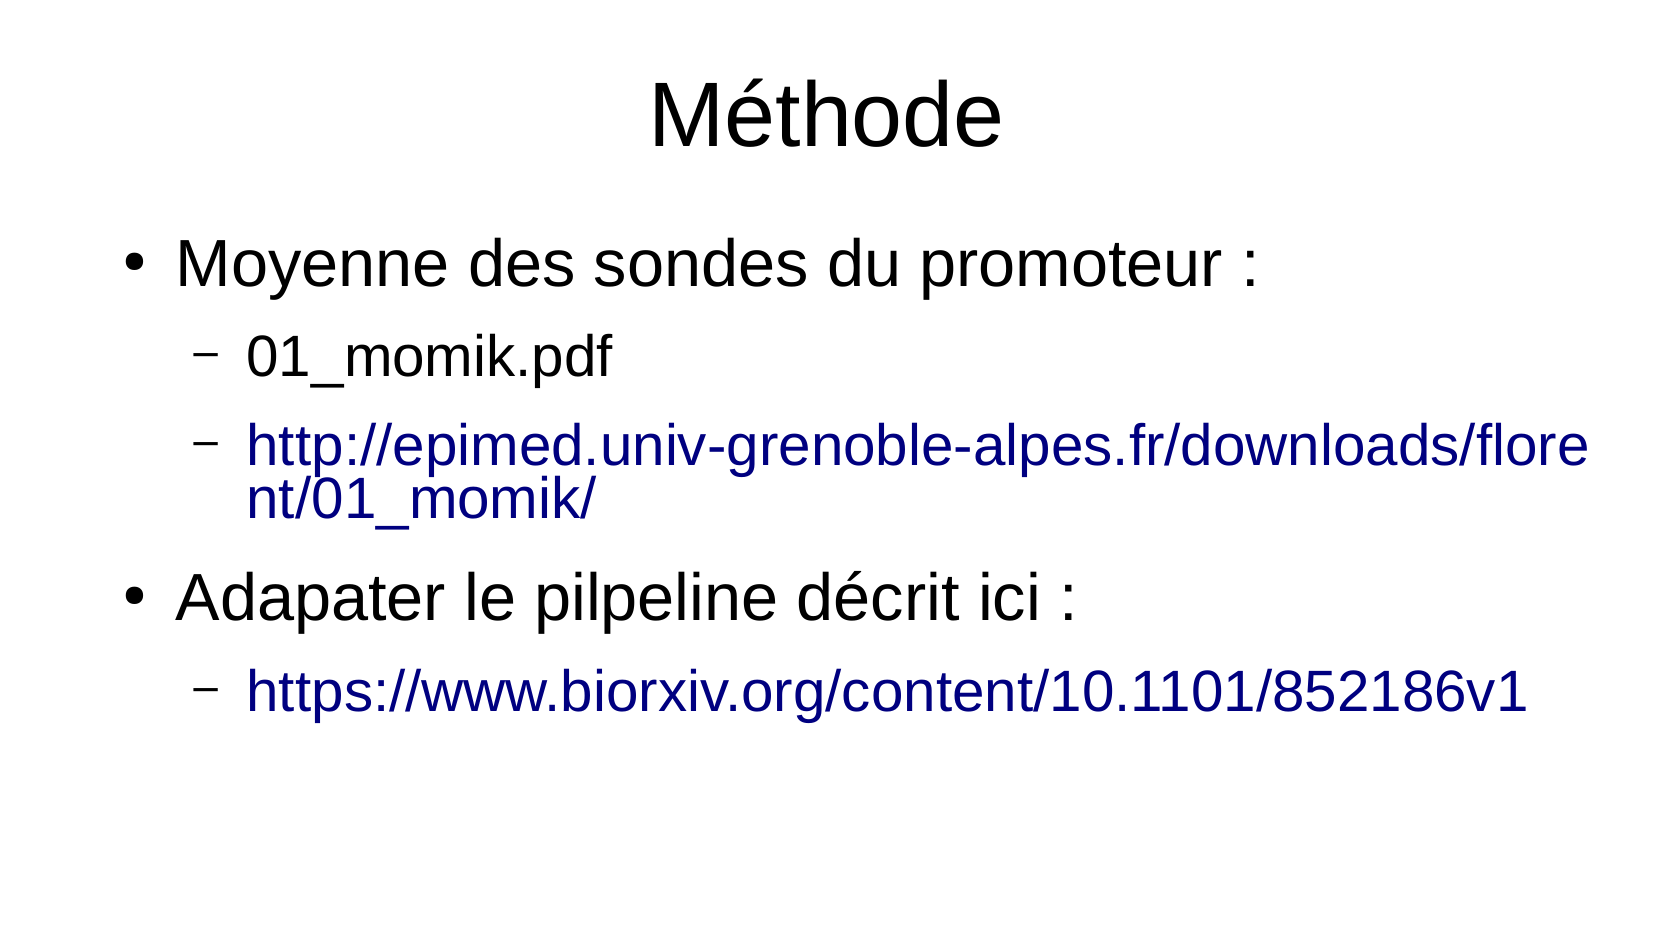

# Méthode
Moyenne des sondes du promoteur :
01_momik.pdf
http://epimed.univ-grenoble-alpes.fr/downloads/florent/01_momik/
Adapater le pilpeline décrit ici :
https://www.biorxiv.org/content/10.1101/852186v1